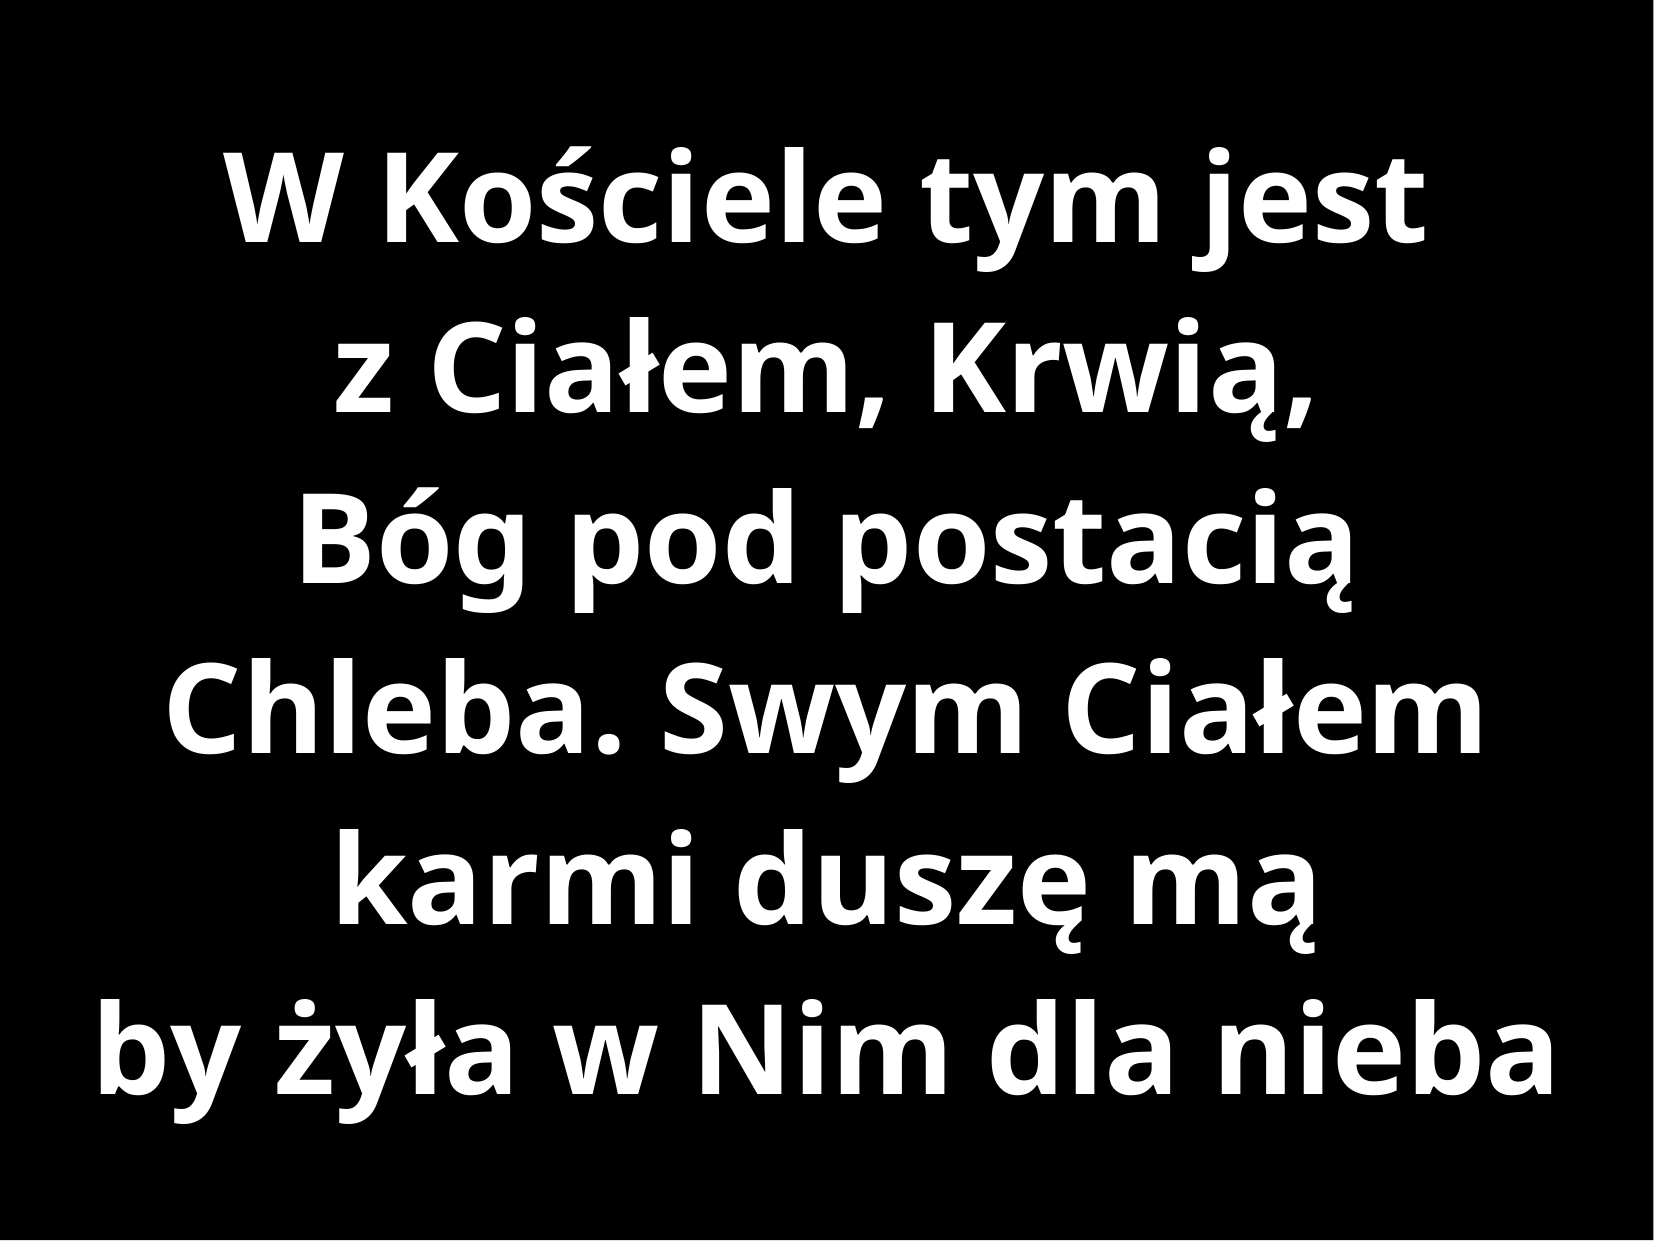

# W Kościele tym jest z Ciałem, Krwią, Bóg pod postacią Chleba. Swym Ciałem karmi duszę mą by żyła w Nim dla nieba